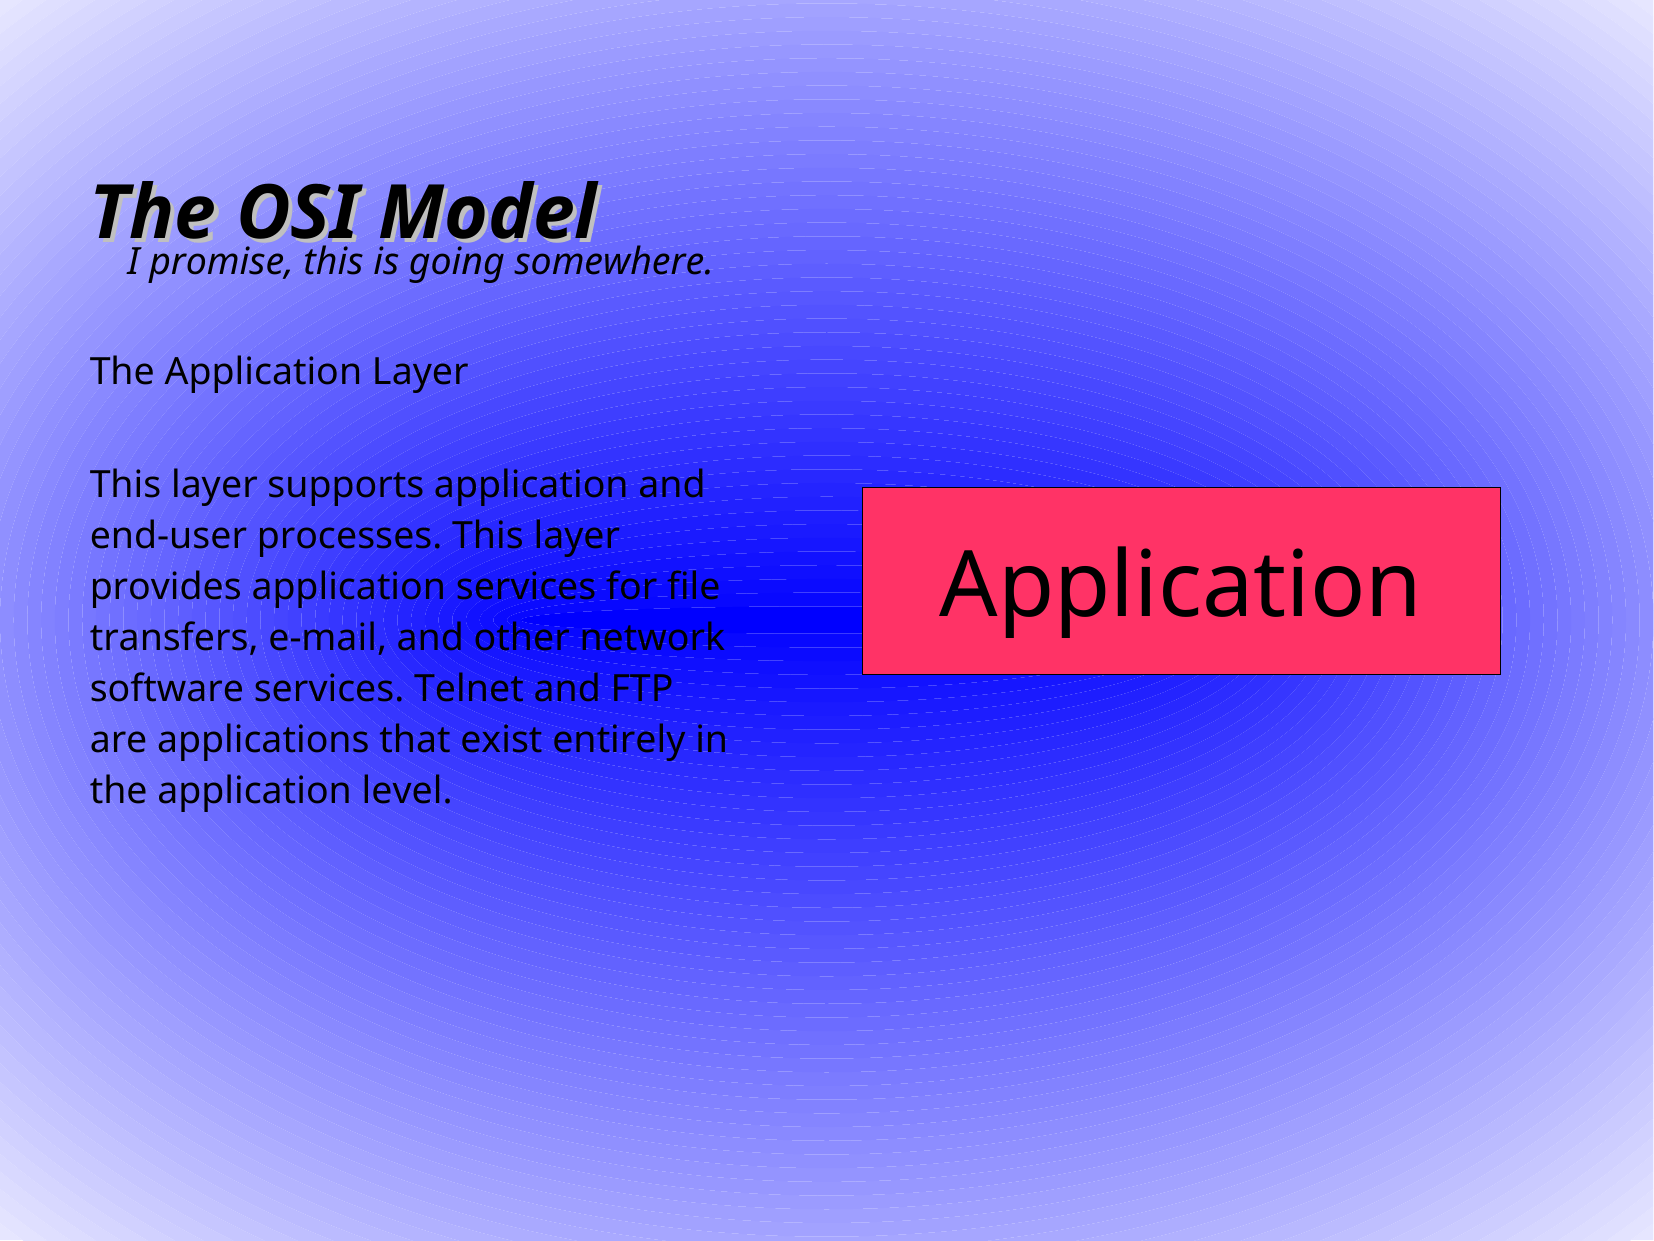

The OSI Model
I promise, this is going somewhere.
The Application Layer
This layer supports application and end-user processes. This layer provides application services for file transfers, e-mail, and other network software services. Telnet and FTP are applications that exist entirely in the application level.
Application